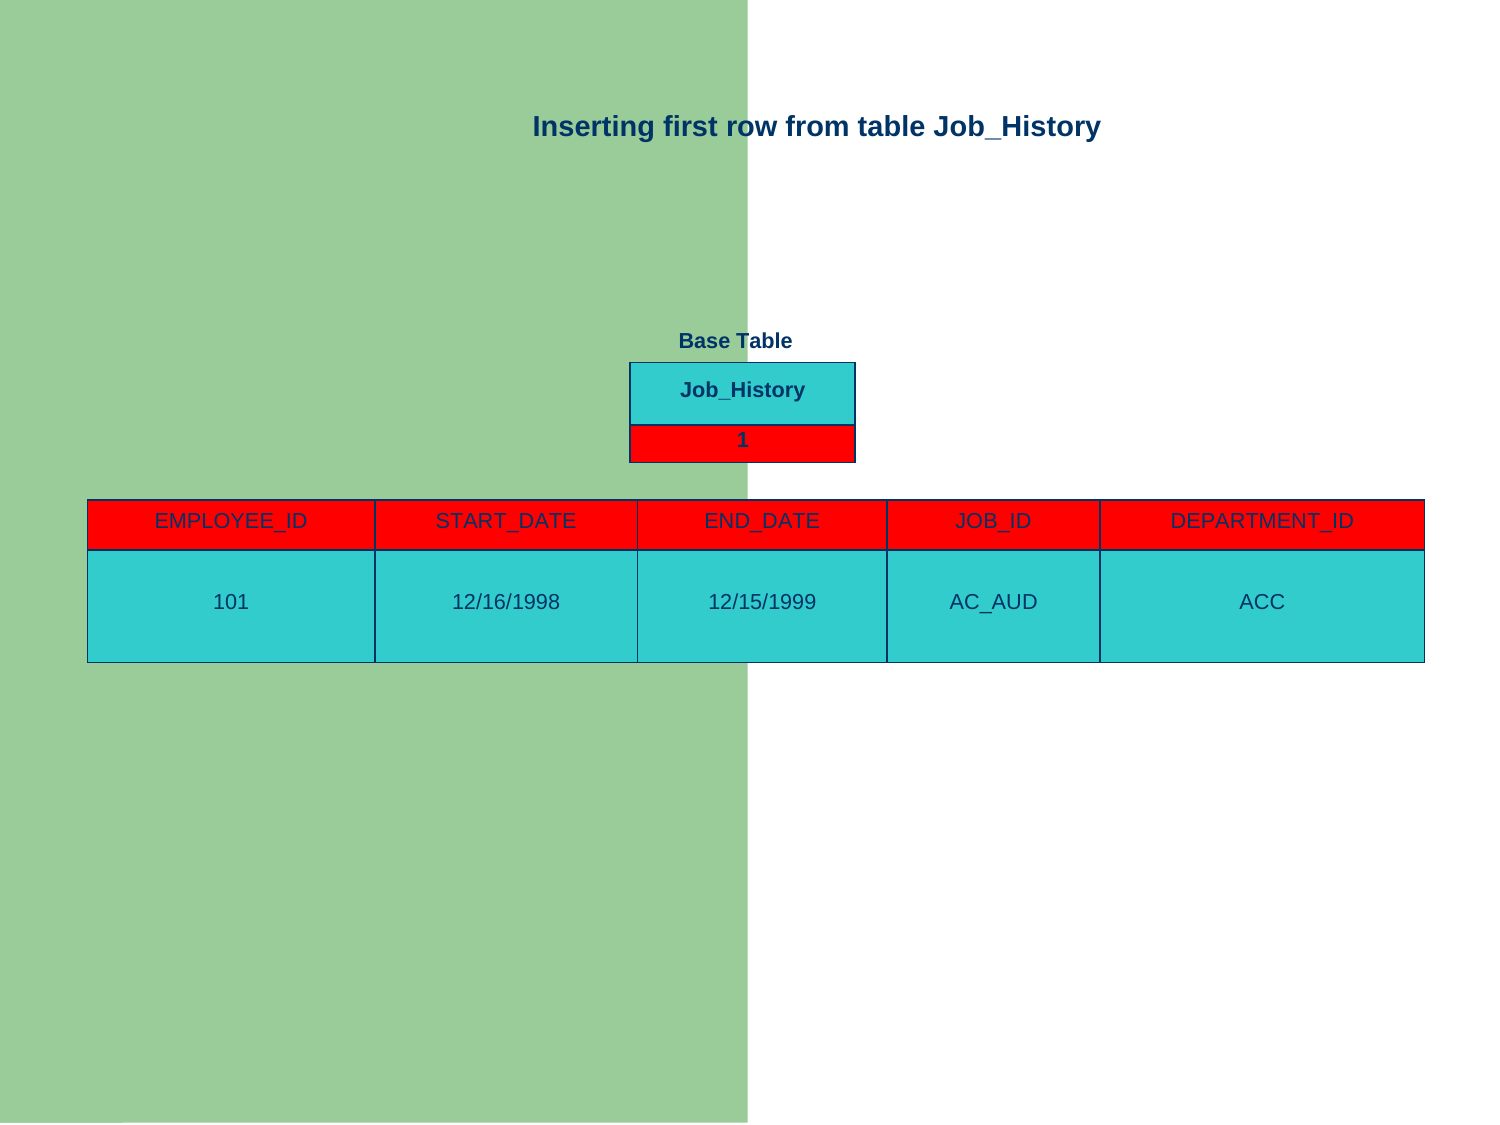

Inserting first row from table Job_History
Base Table
Job_History
1
EMPLOYEE_ID
START_DATE
END_DATE
JOB_ID
DEPARTMENT_ID
101
12/16/1998
12/15/1999
AC_AUD
ACC